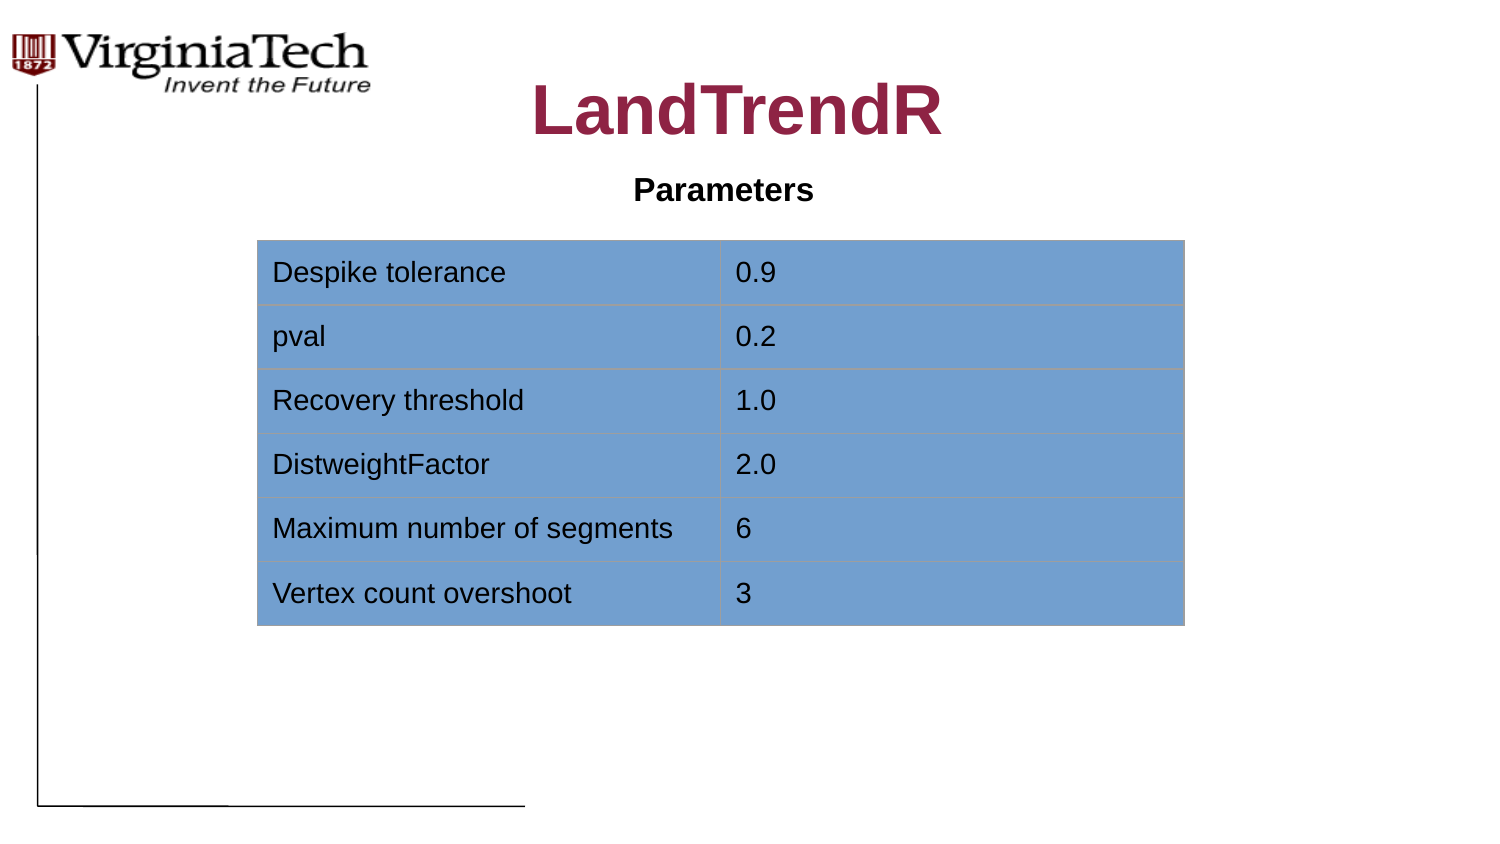

# LandTrendR
 Parameters
| Despike tolerance | 0.9 |
| --- | --- |
| pval | 0.2 |
| Recovery threshold | 1.0 |
| DistweightFactor | 2.0 |
| Maximum number of segments | 6 |
| Vertex count overshoot | 3 |